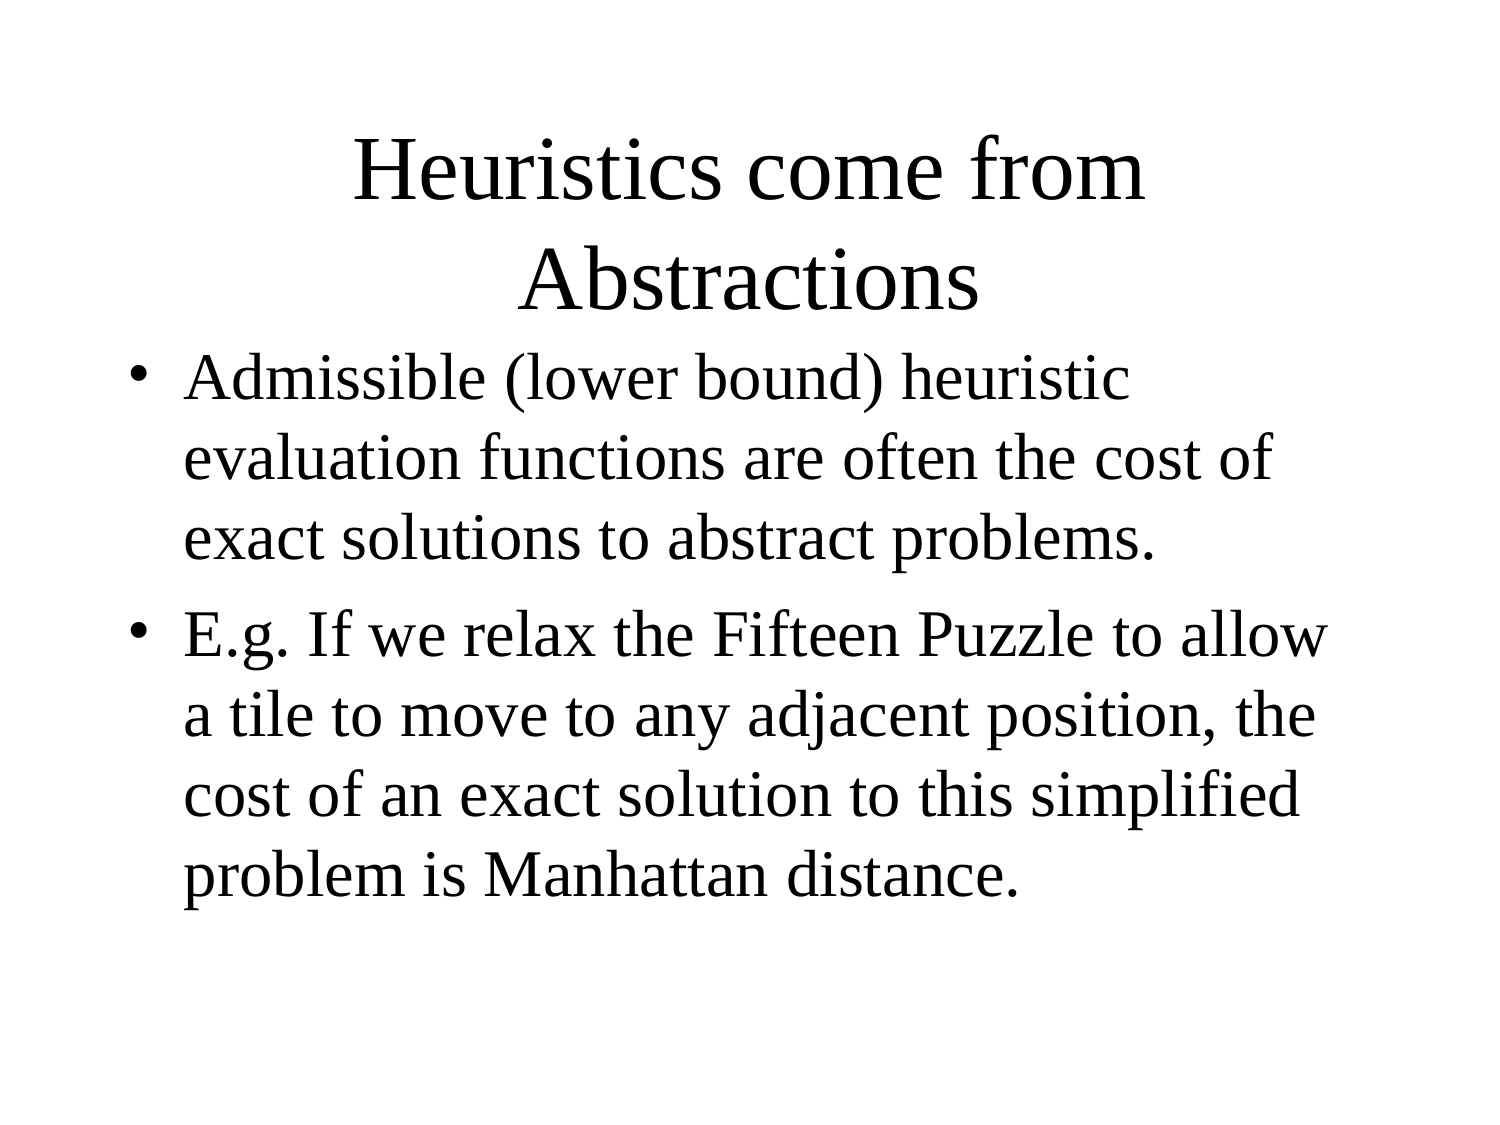

# Heuristics come from Abstractions
Admissible (lower bound) heuristic evaluation functions are often the cost of exact solutions to abstract problems.
E.g. If we relax the Fifteen Puzzle to allow a tile to move to any adjacent position, the cost of an exact solution to this simplified problem is Manhattan distance.